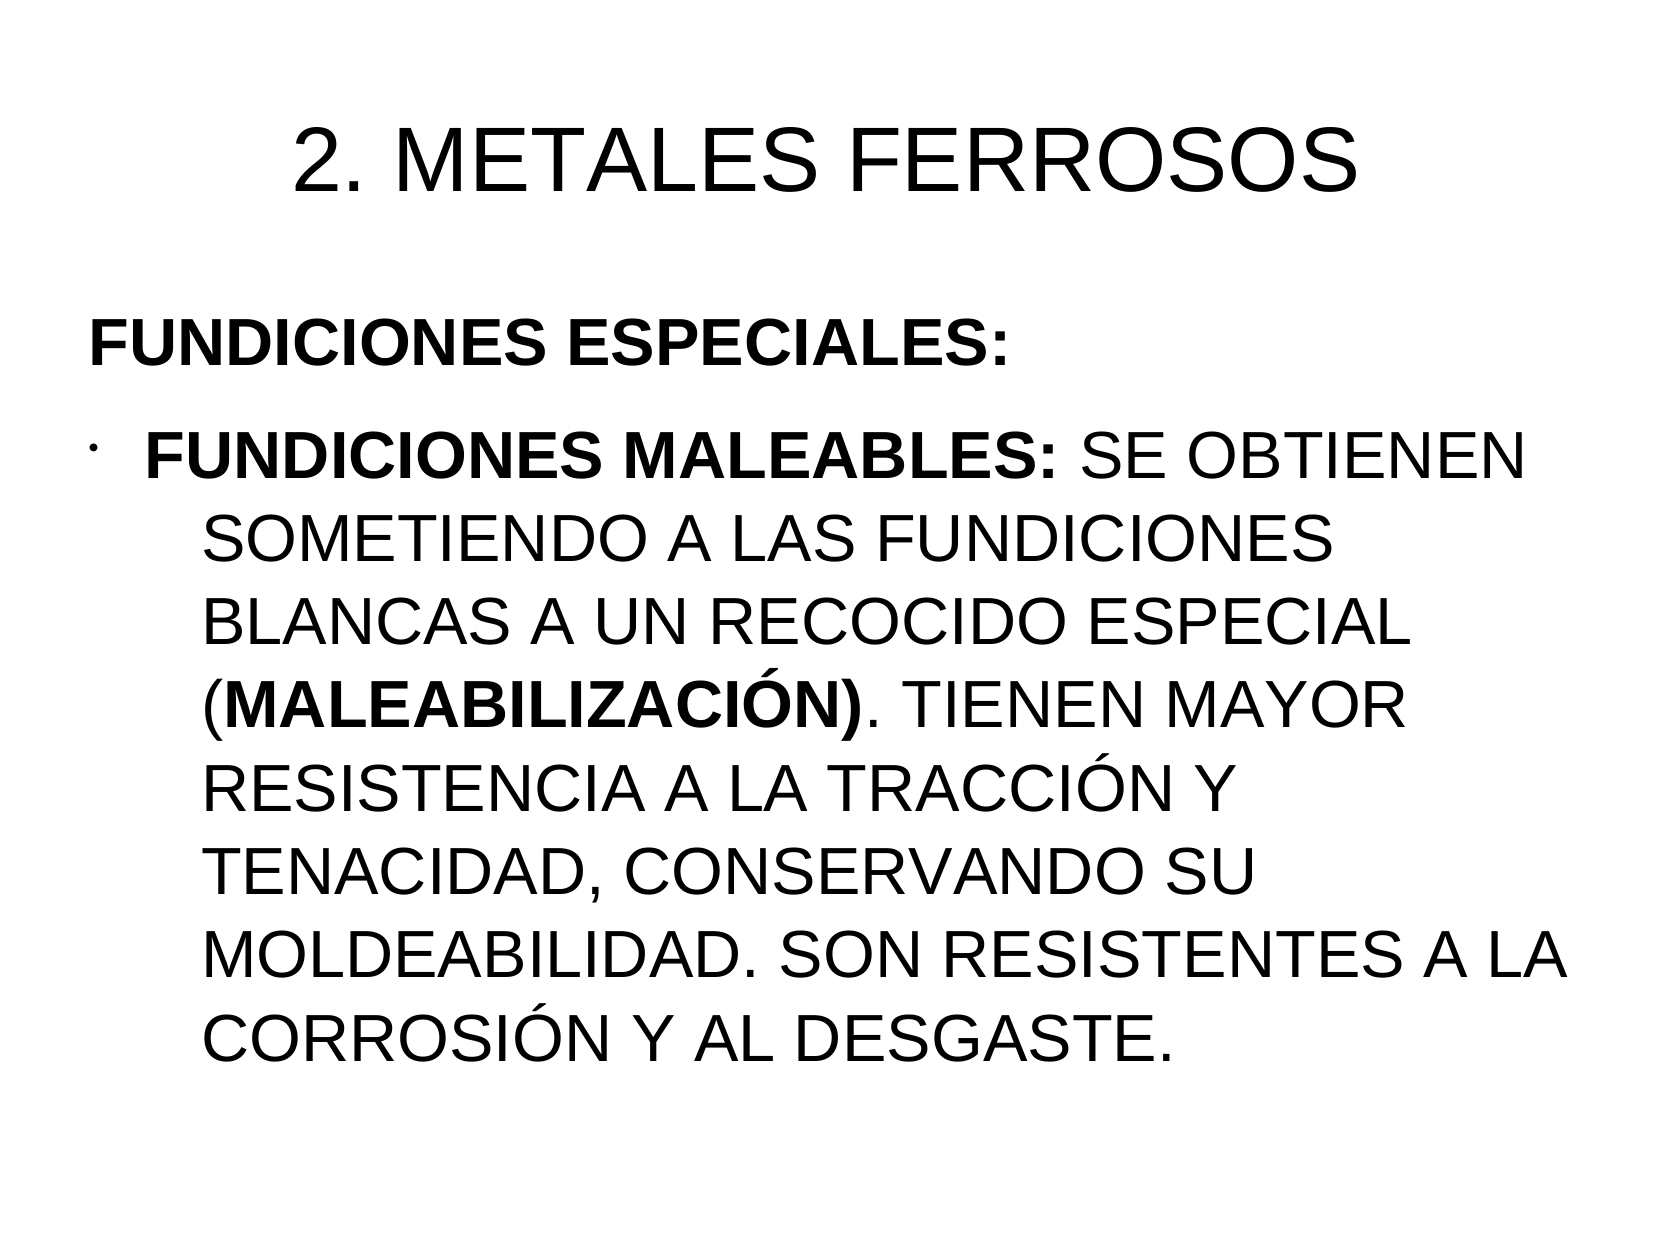

# 2. METALES FERROSOS
FUNDICIONES ESPECIALES:
FUNDICIONES MALEABLES: SE OBTIENEN SOMETIENDO A LAS FUNDICIONES BLANCAS A UN RECOCIDO ESPECIAL (MALEABILIZACIÓN). TIENEN MAYOR RESISTENCIA A LA TRACCIÓN Y TENACIDAD, CONSERVANDO SU MOLDEABILIDAD. SON RESISTENTES A LA CORROSIÓN Y AL DESGASTE.